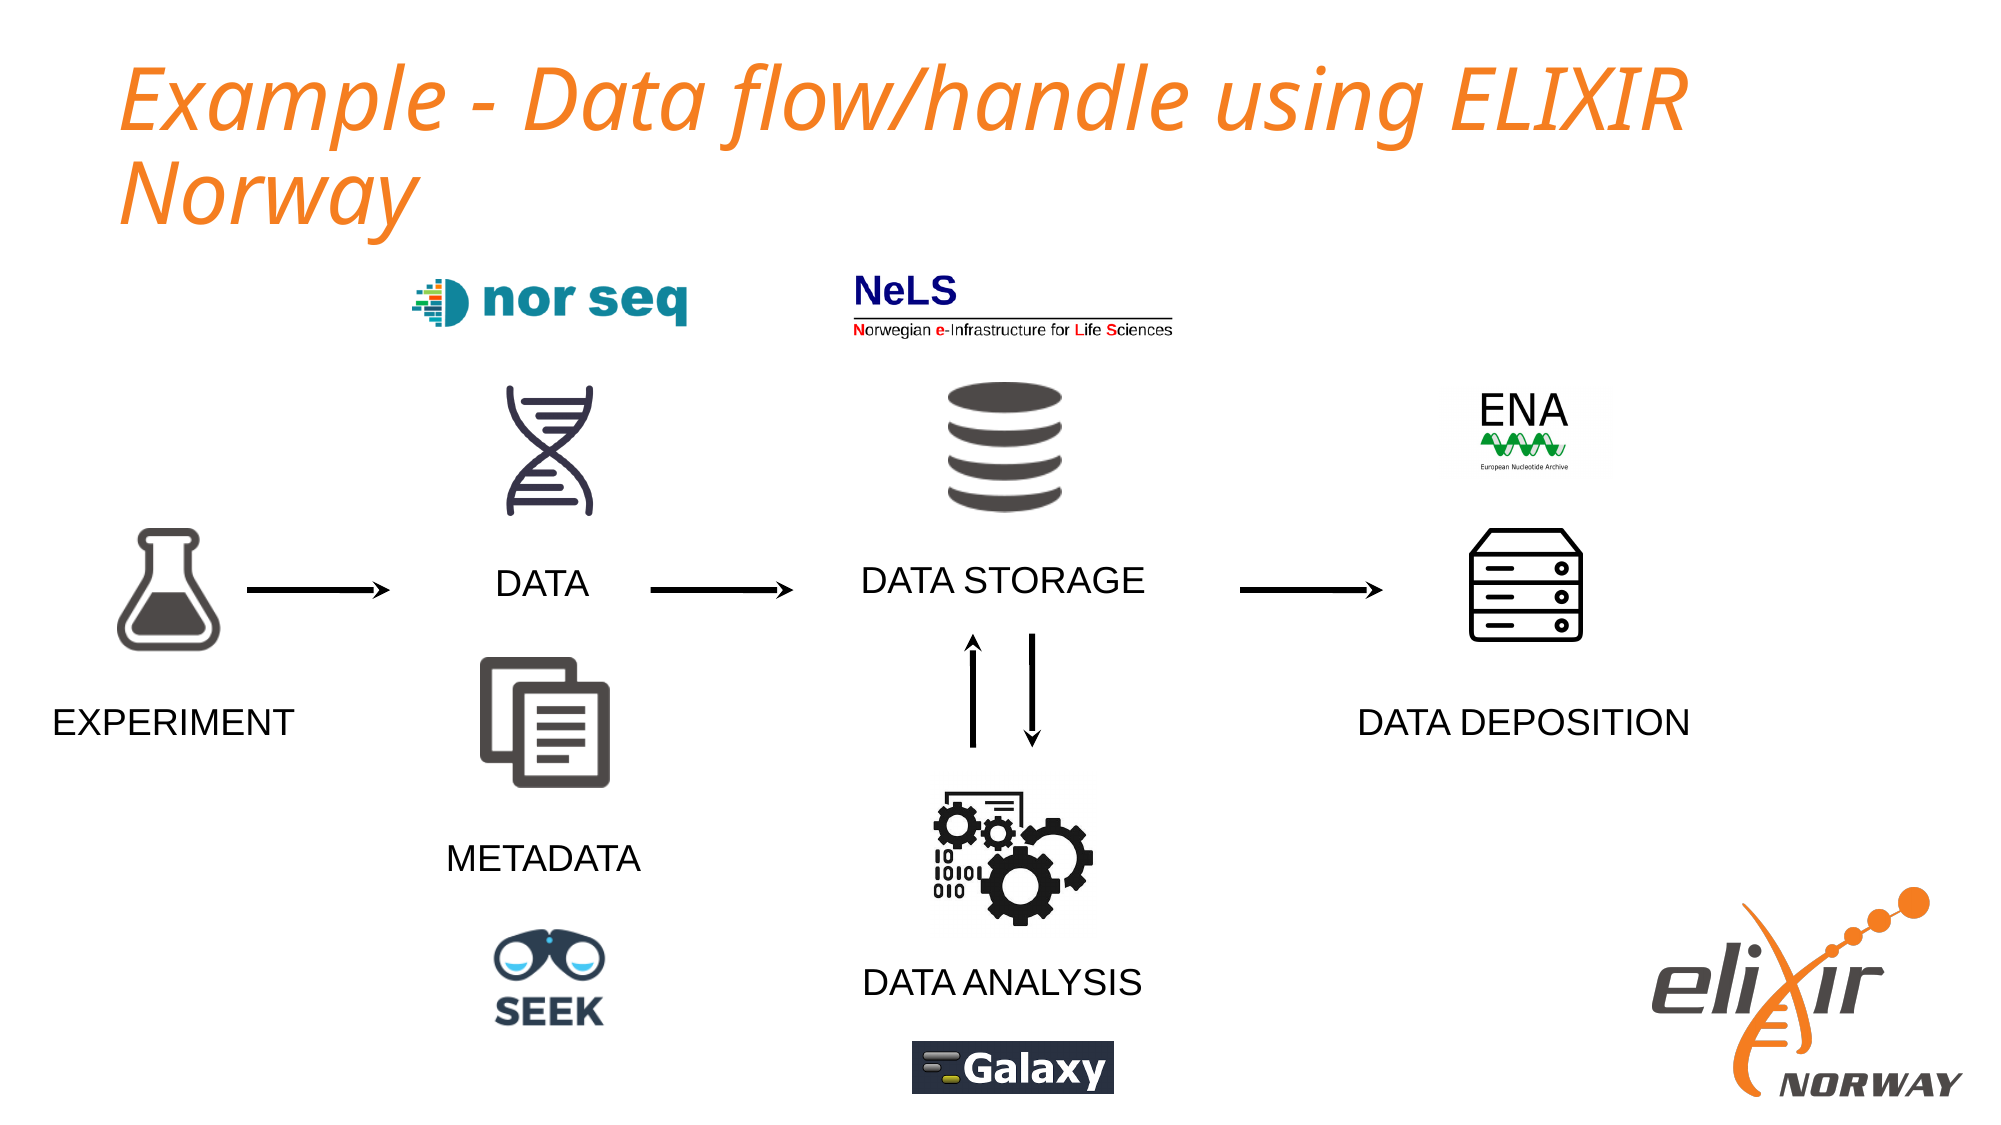

# Example - Data flow/handle using ELIXIR Norway
DATA STORAGE
DATA
EXPERIMENT
DATA DEPOSITION
METADATA
DATA ANALYSIS